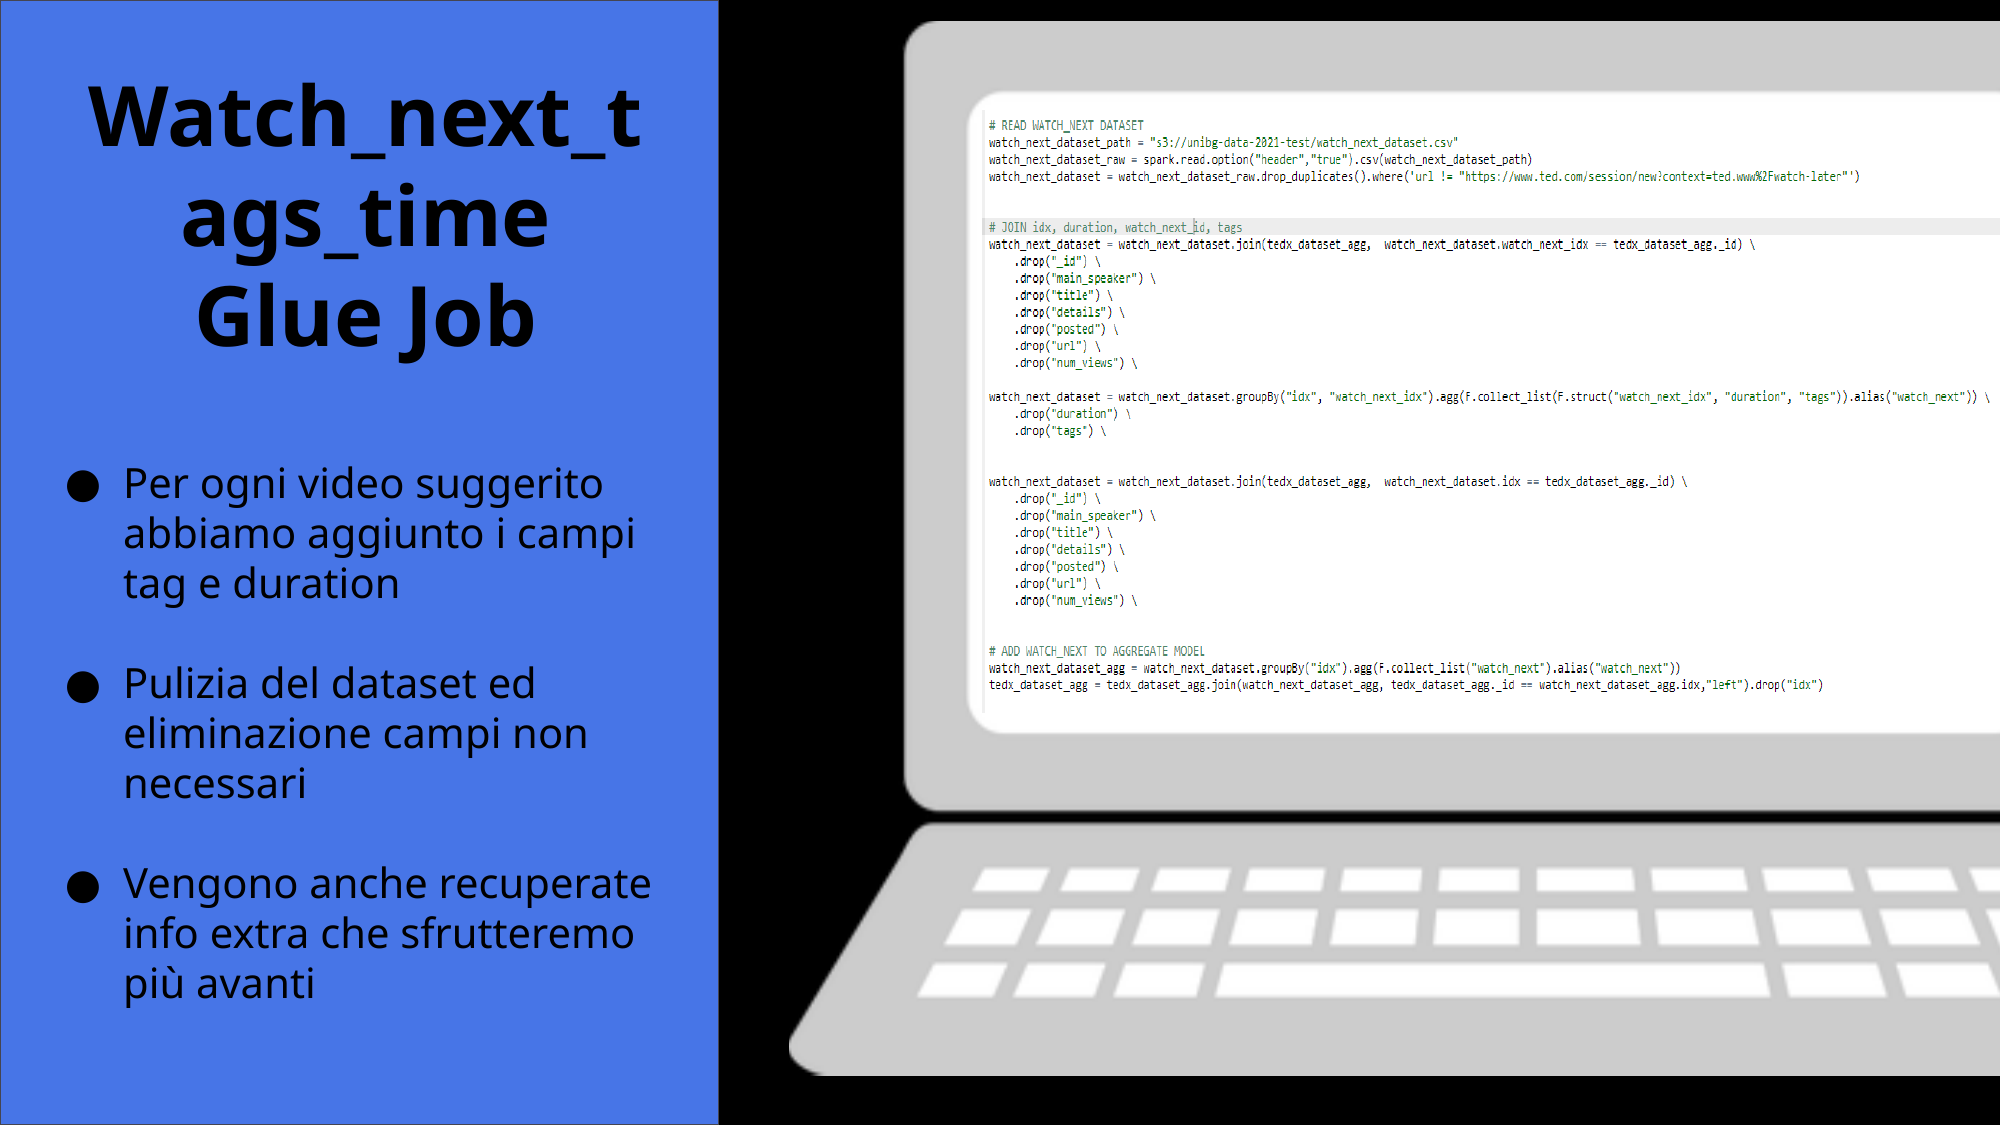

Watch_next_tags_time
Glue Job
Per ogni video suggerito abbiamo aggiunto i campi tag e duration
Pulizia del dataset ed eliminazione campi non necessari
Vengono anche recuperate info extra che sfrutteremo più avanti